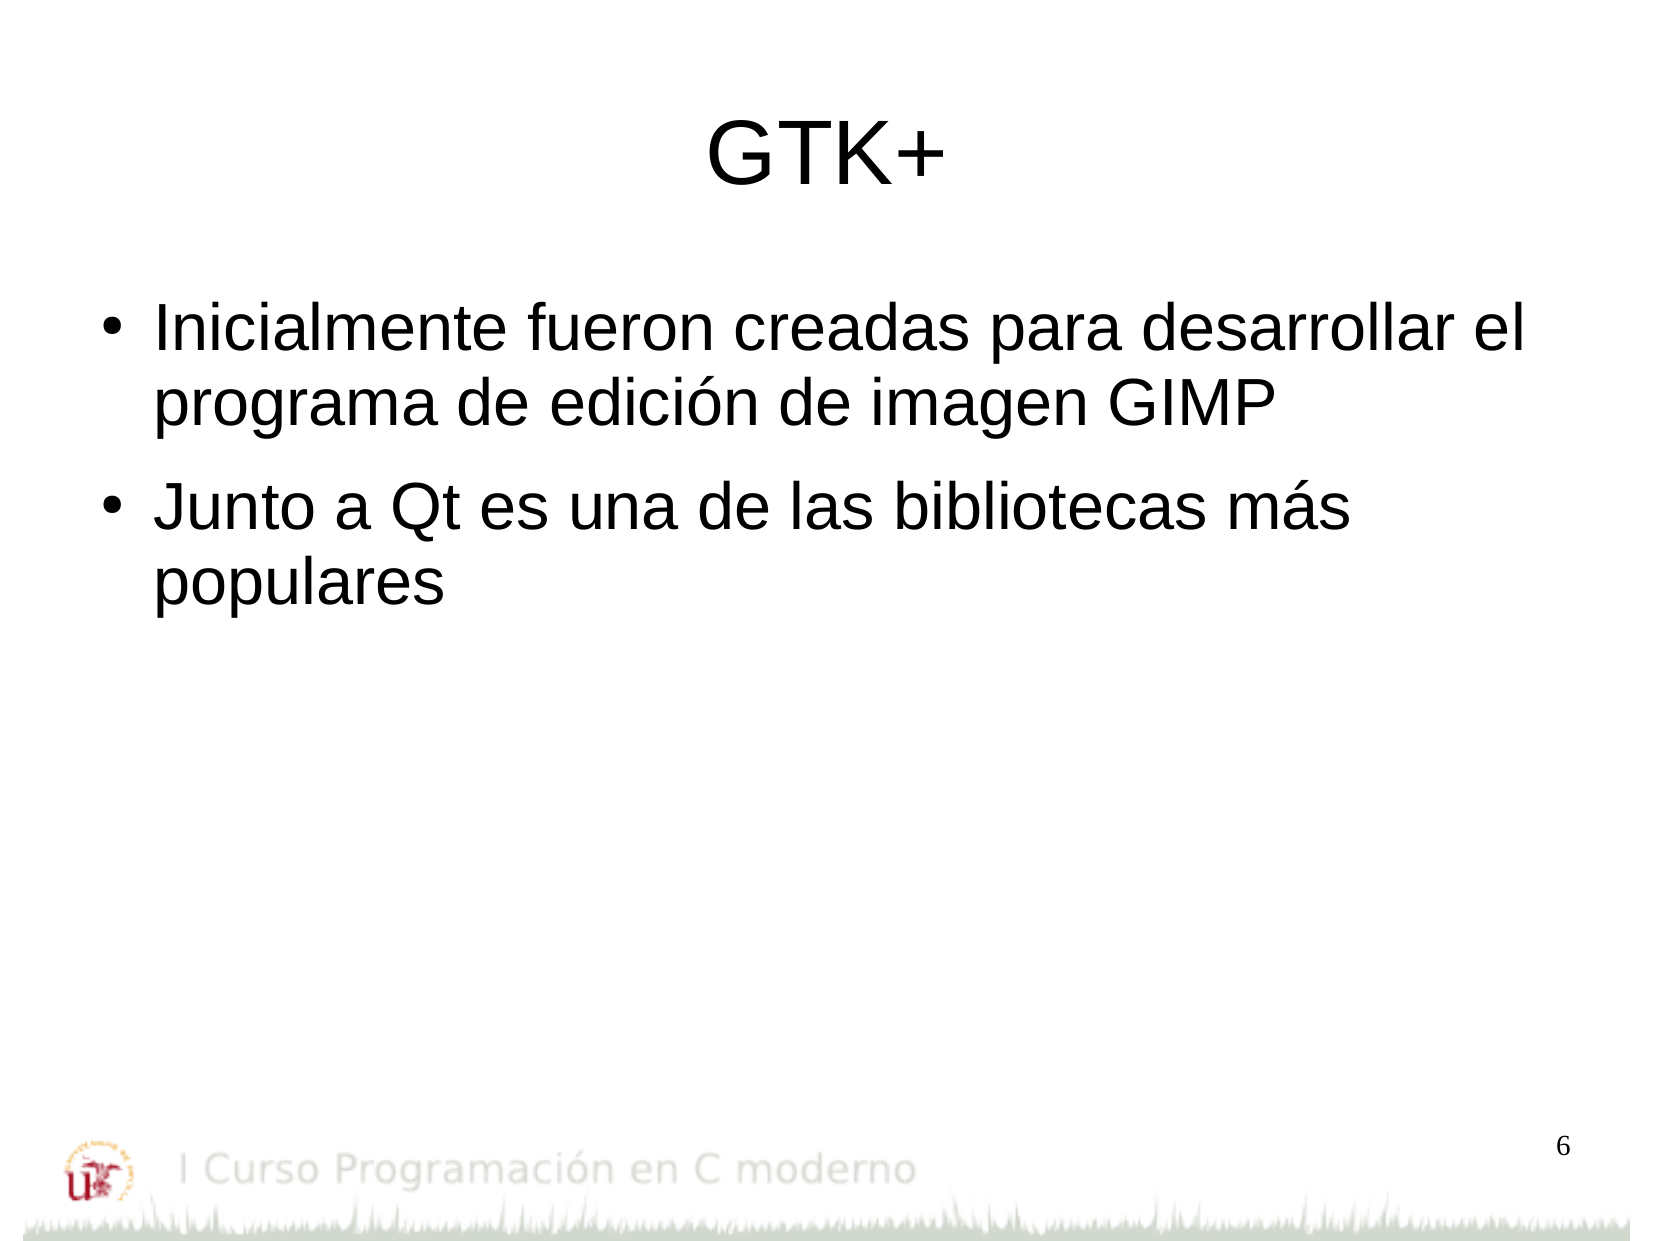

# GTK+
Inicialmente fueron creadas para desarrollar el programa de edición de imagen GIMP
Junto a Qt es una de las bibliotecas más populares
6